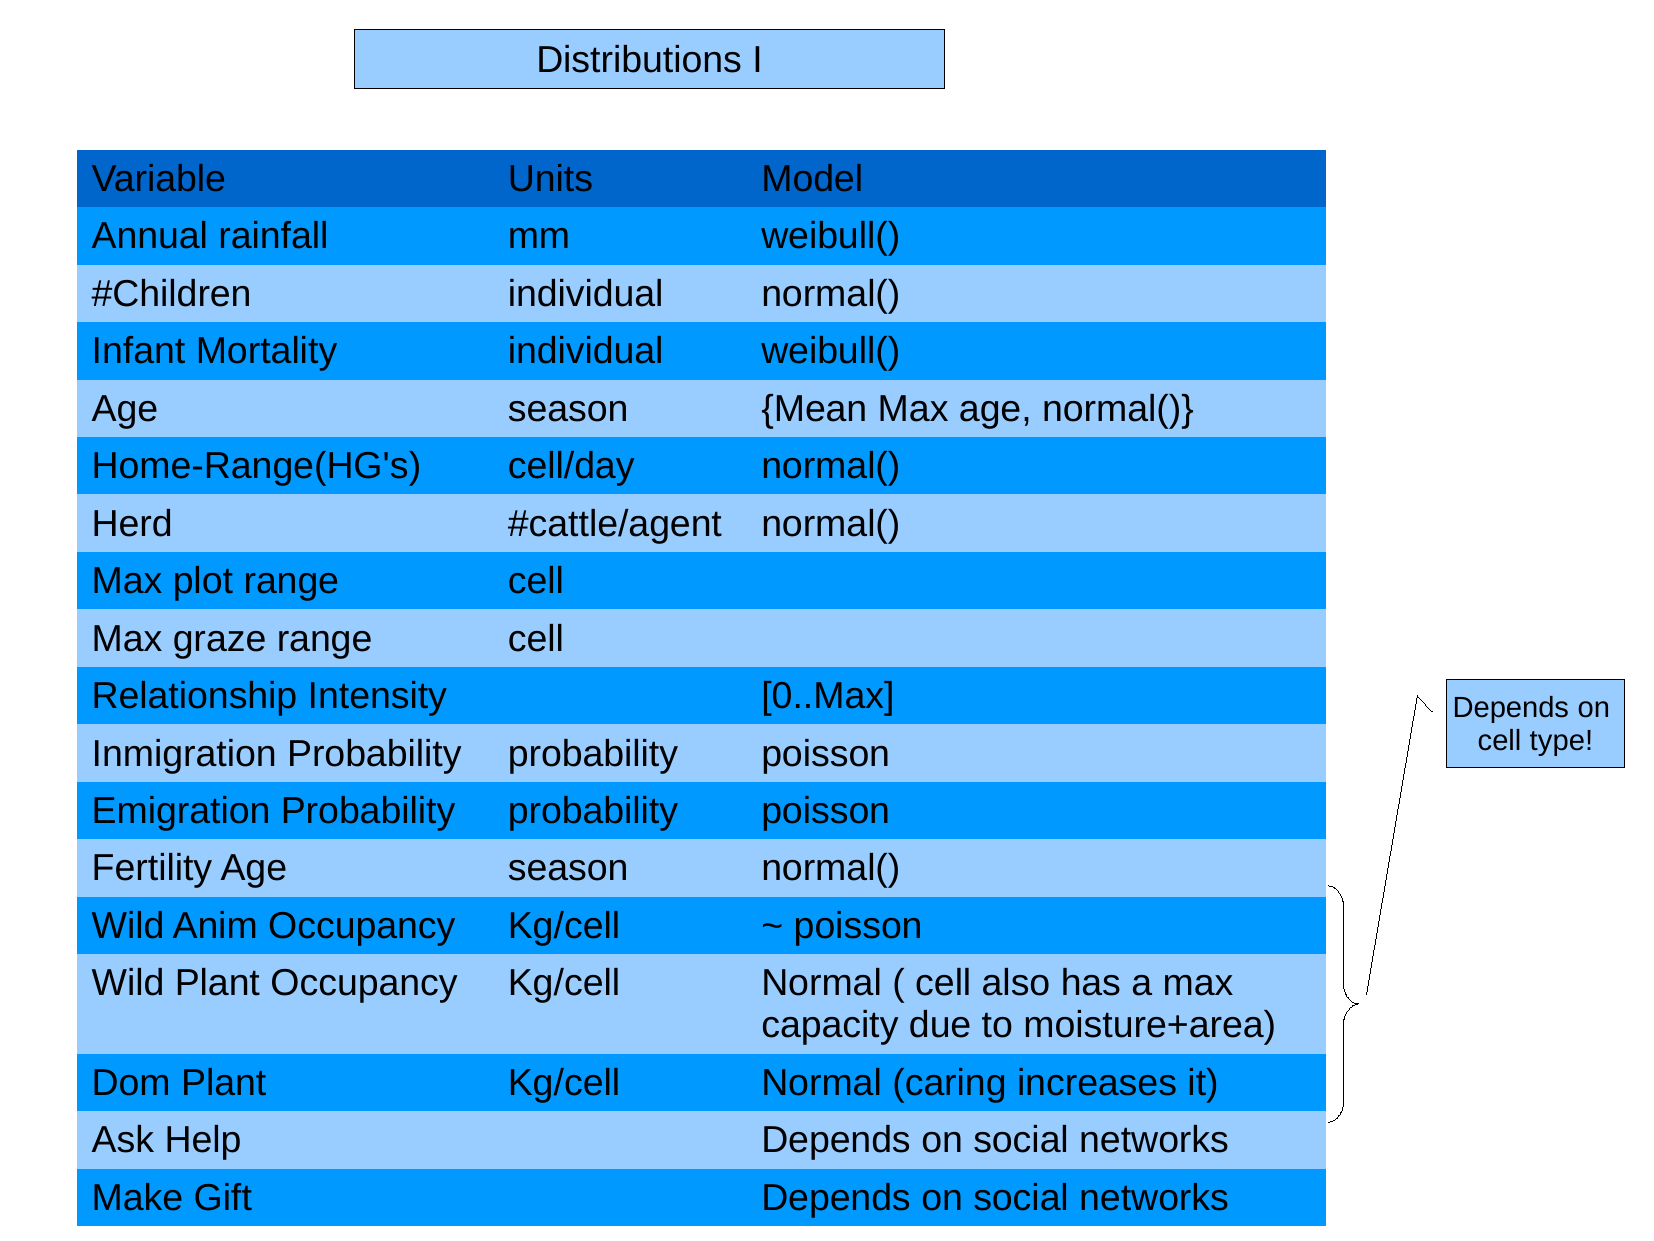

Distributions I
| Variable | Units | Model |
| --- | --- | --- |
| Annual rainfall | mm | weibull() |
| #Children | individual | normal() |
| Infant Mortality | individual | weibull() |
| Age | season | {Mean Max age, normal()} |
| Home-Range(HG's) | cell/day | normal() |
| Herd | #cattle/agent | normal() |
| Max plot range | cell | |
| Max graze range | cell | |
| Relationship Intensity | | [0..Max] |
| Inmigration Probability | probability | poisson |
| Emigration Probability | probability | poisson |
| Fertility Age | season | normal() |
| Wild Anim Occupancy | Kg/cell | ~ poisson |
| Wild Plant Occupancy | Kg/cell | Normal ( cell also has a max capacity due to moisture+area) |
| Dom Plant | Kg/cell | Normal (caring increases it) |
| Ask Help | | Depends on social networks |
| Make Gift | | Depends on social networks |
Depends on
cell type!